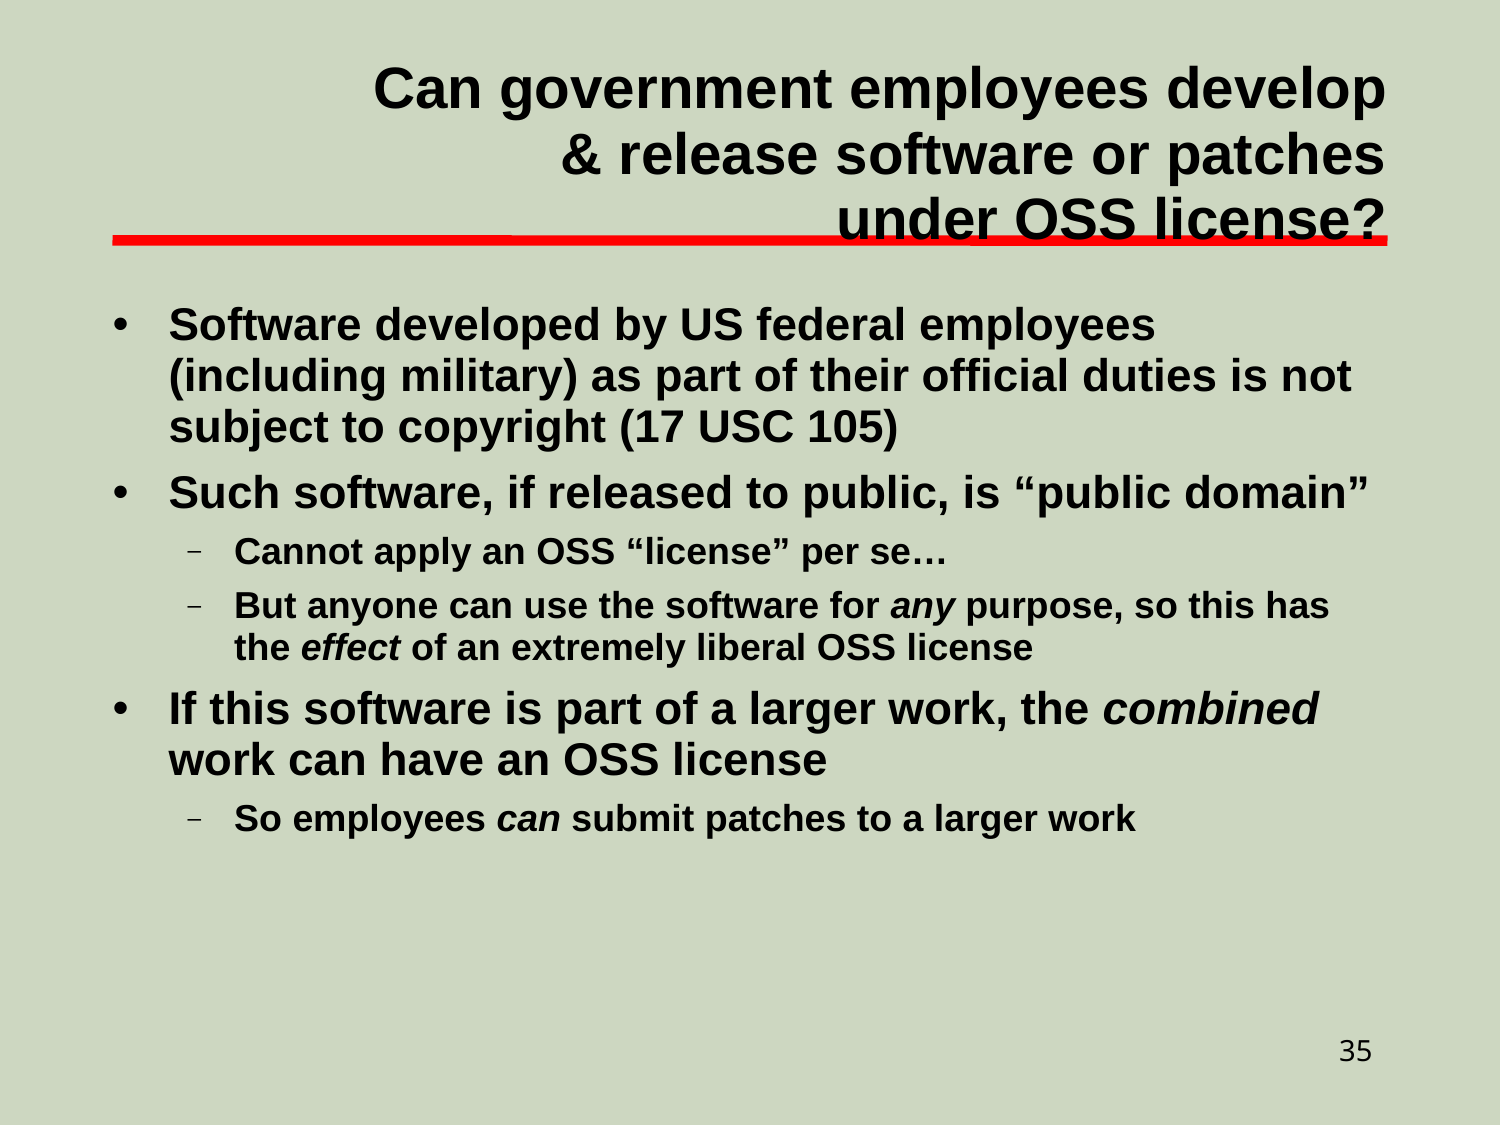

# Can government employees develop & release software or patches under OSS license?
Software developed by US federal employees (including military) as part of their official duties is not subject to copyright (17 USC 105)
Such software, if released to public, is “public domain”
Cannot apply an OSS “license” per se…
But anyone can use the software for any purpose, so this has the effect of an extremely liberal OSS license
If this software is part of a larger work, the combined work can have an OSS license
So employees can submit patches to a larger work